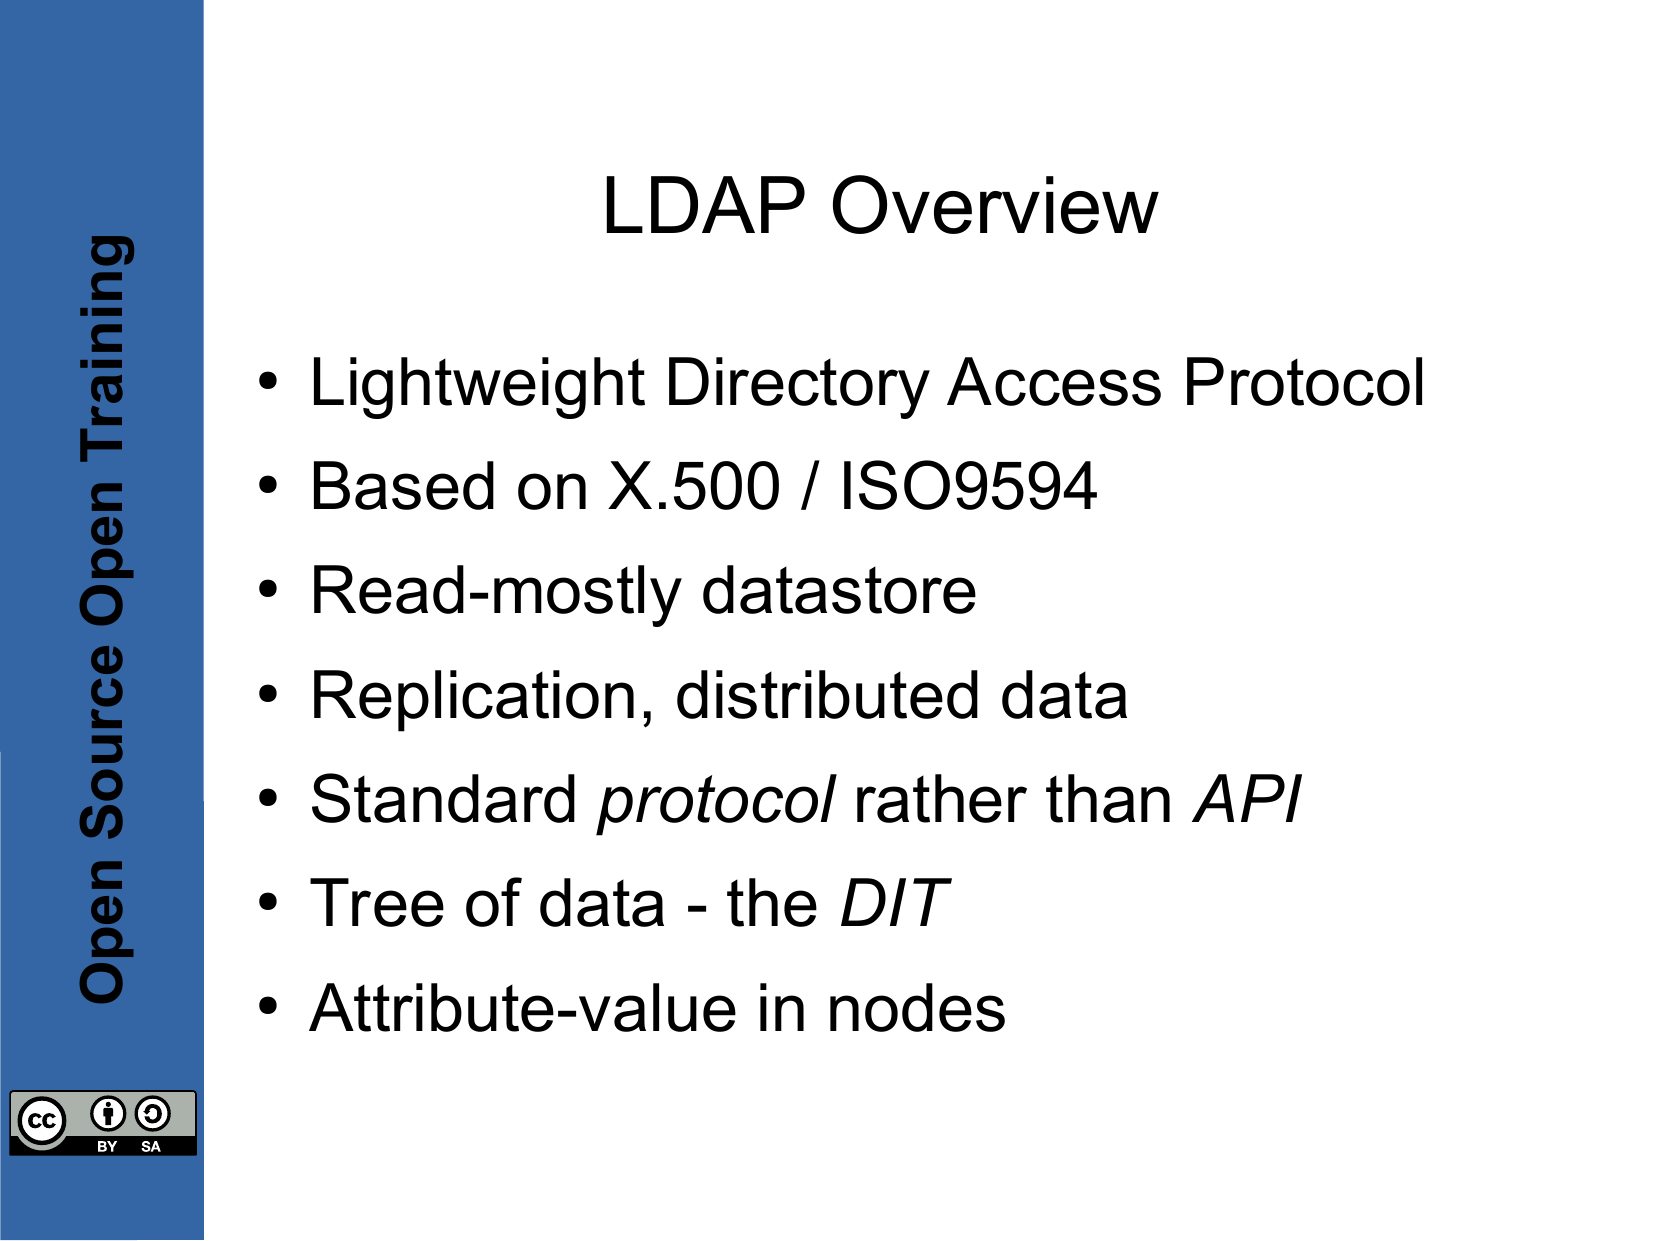

# LDAP Overview
Lightweight Directory Access Protocol
Based on X.500 / ISO9594
Read-mostly datastore
Replication, distributed data
Standard protocol rather than API
Tree of data - the DIT
Attribute-value in nodes